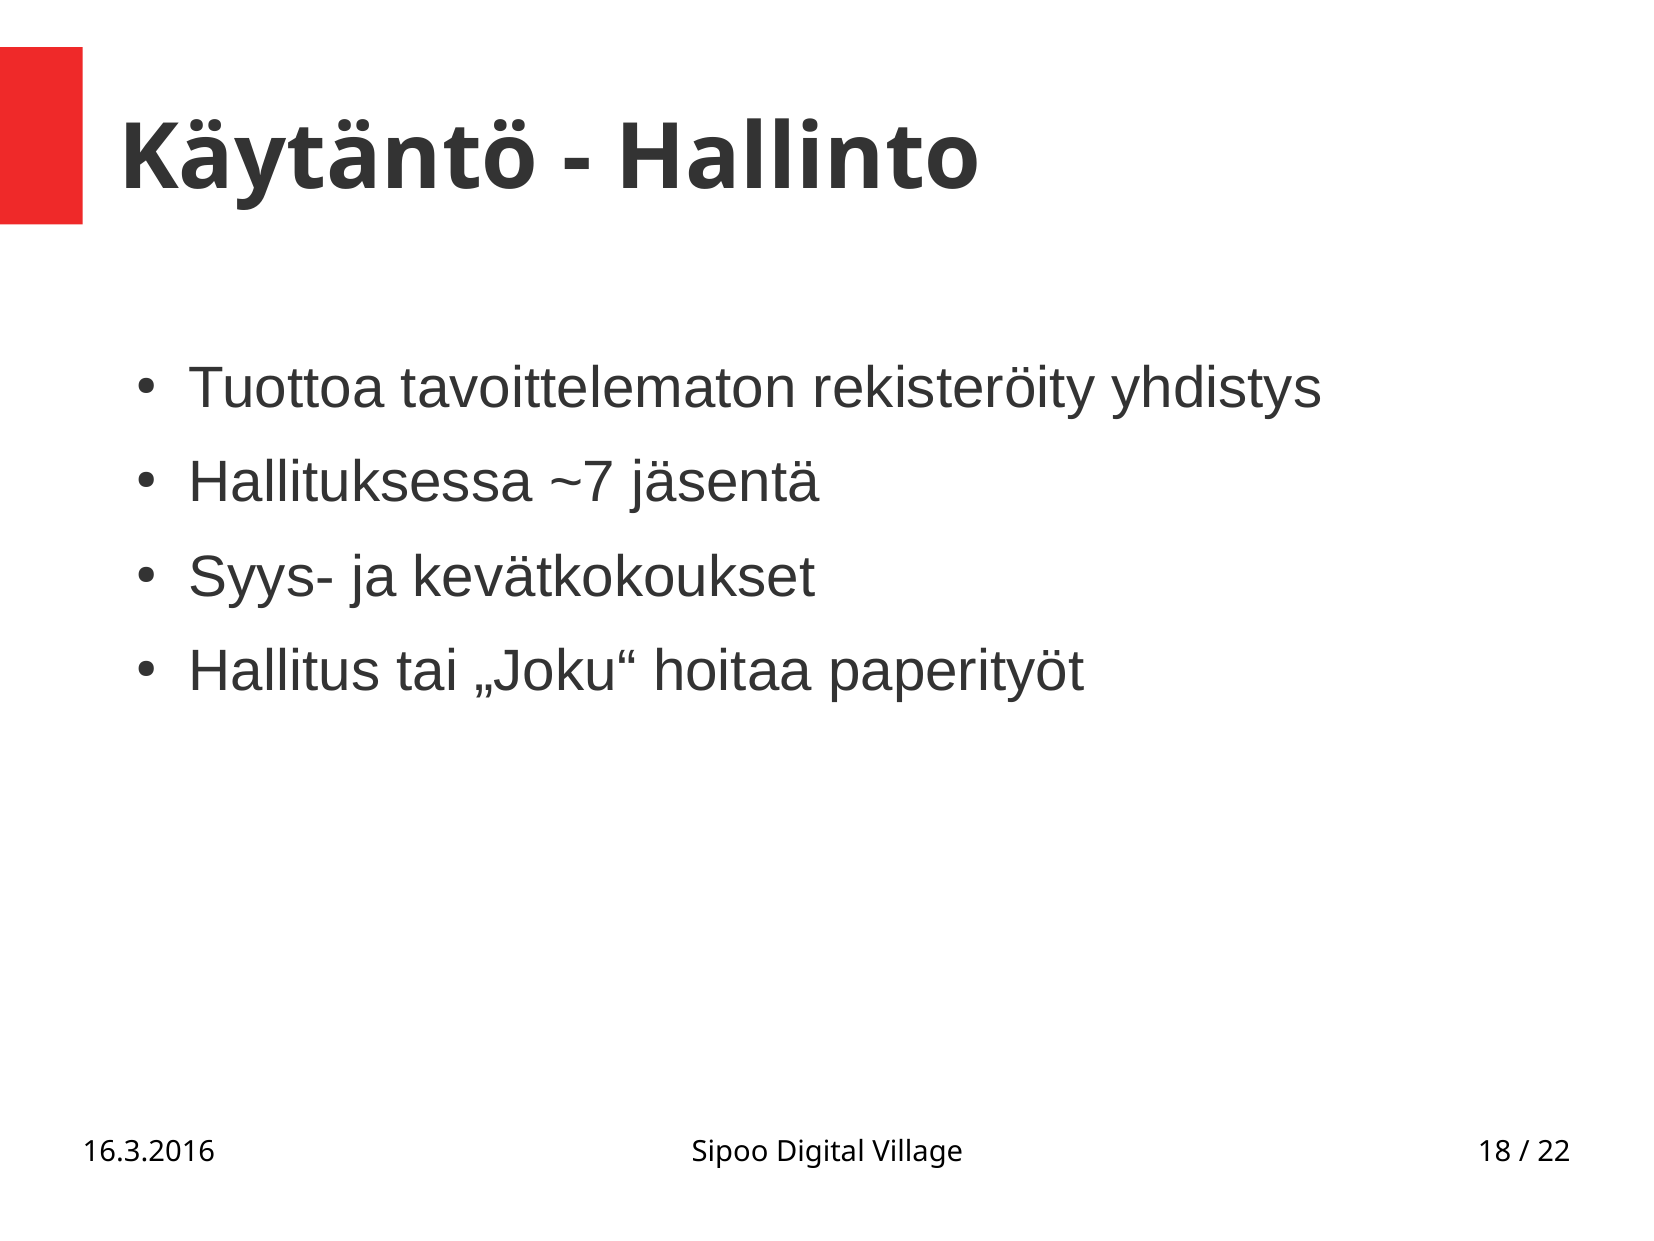

# Käytäntö - Hallinto
Tuottoa tavoittelematon rekisteröity yhdistys
Hallituksessa ~7 jäsentä
Syys- ja kevätkokoukset
Hallitus tai „Joku“ hoitaa paperityöt
18